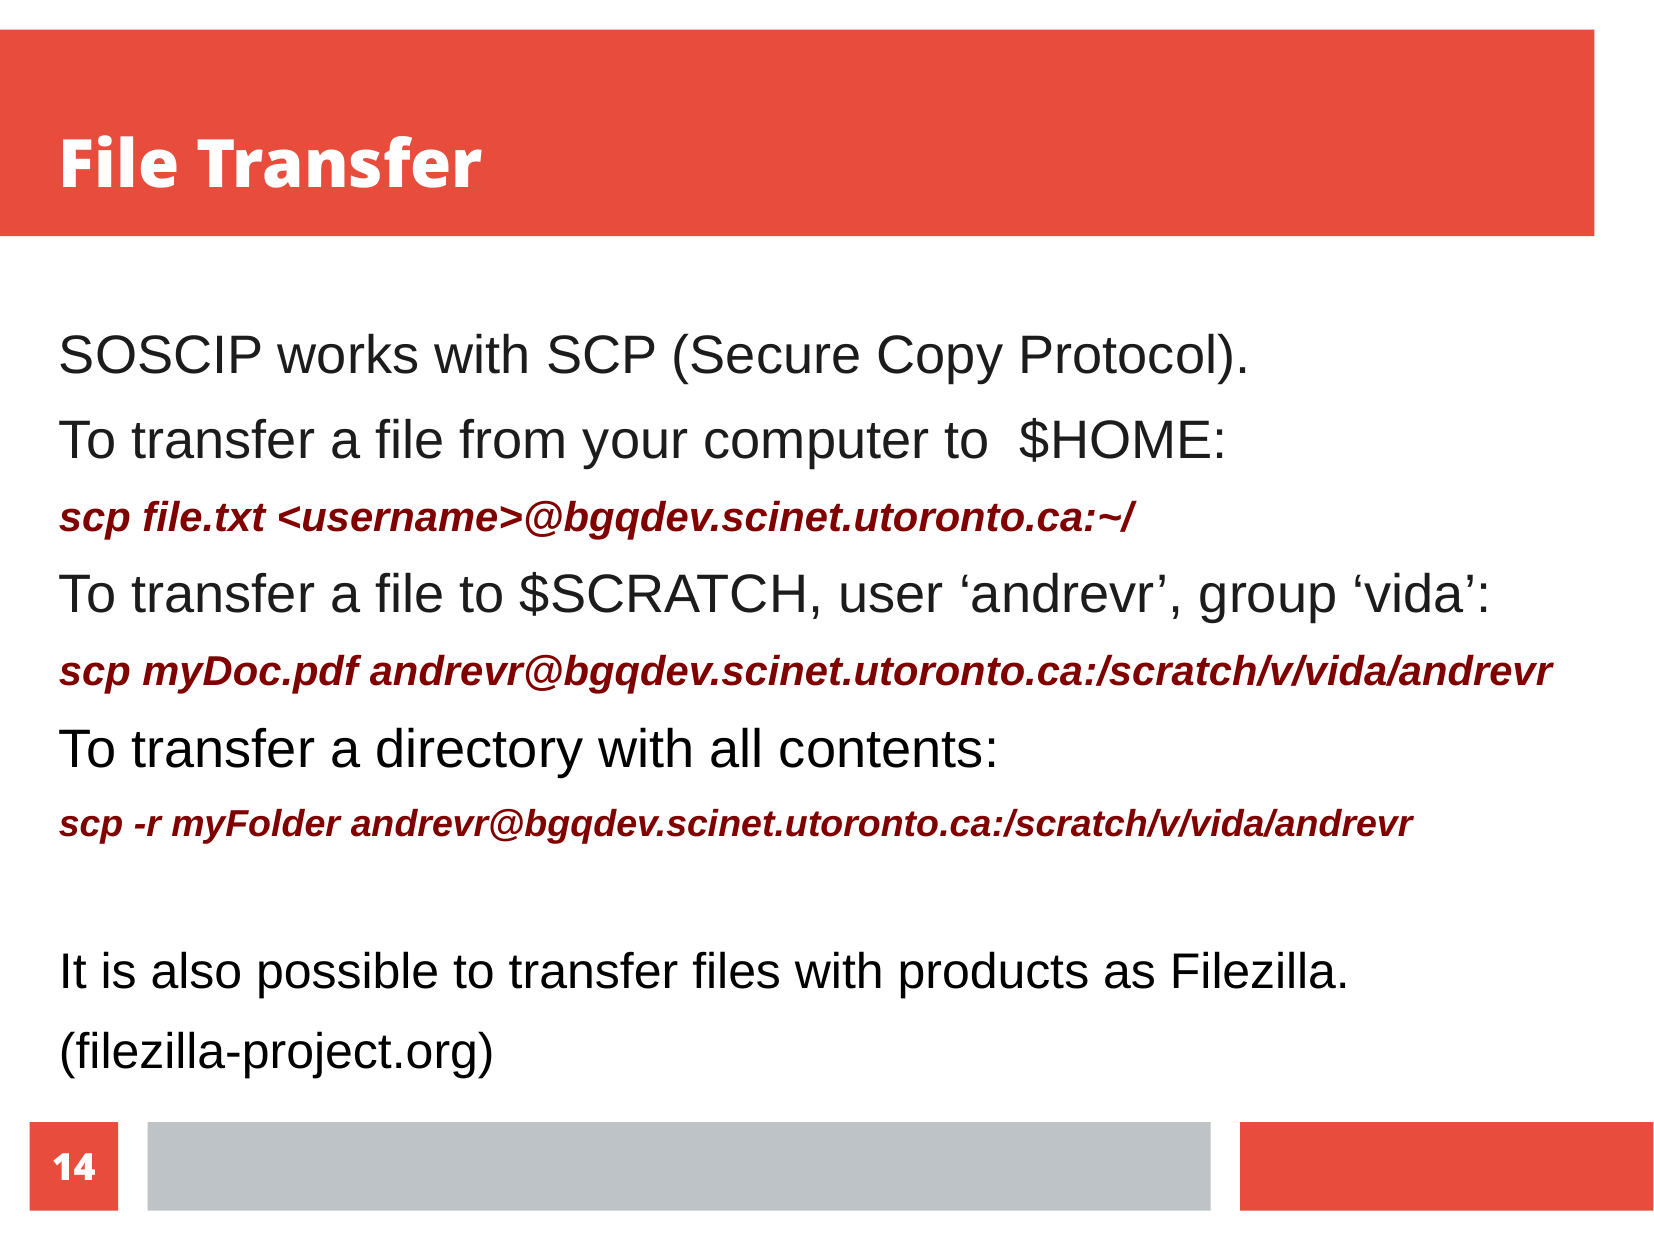

# File Transfer
SOSCIP works with SCP (Secure Copy Protocol).
To transfer a file from your computer to $HOME:
scp file.txt <username>@bgqdev.scinet.utoronto.ca:~/
To transfer a file to $SCRATCH, user ‘andrevr’, group ‘vida’:
scp myDoc.pdf andrevr@bgqdev.scinet.utoronto.ca:/scratch/v/vida/andrevr
To transfer a directory with all contents:
scp -r myFolder andrevr@bgqdev.scinet.utoronto.ca:/scratch/v/vida/andrevr
It is also possible to transfer files with products as Filezilla.
(filezilla-project.org)
14